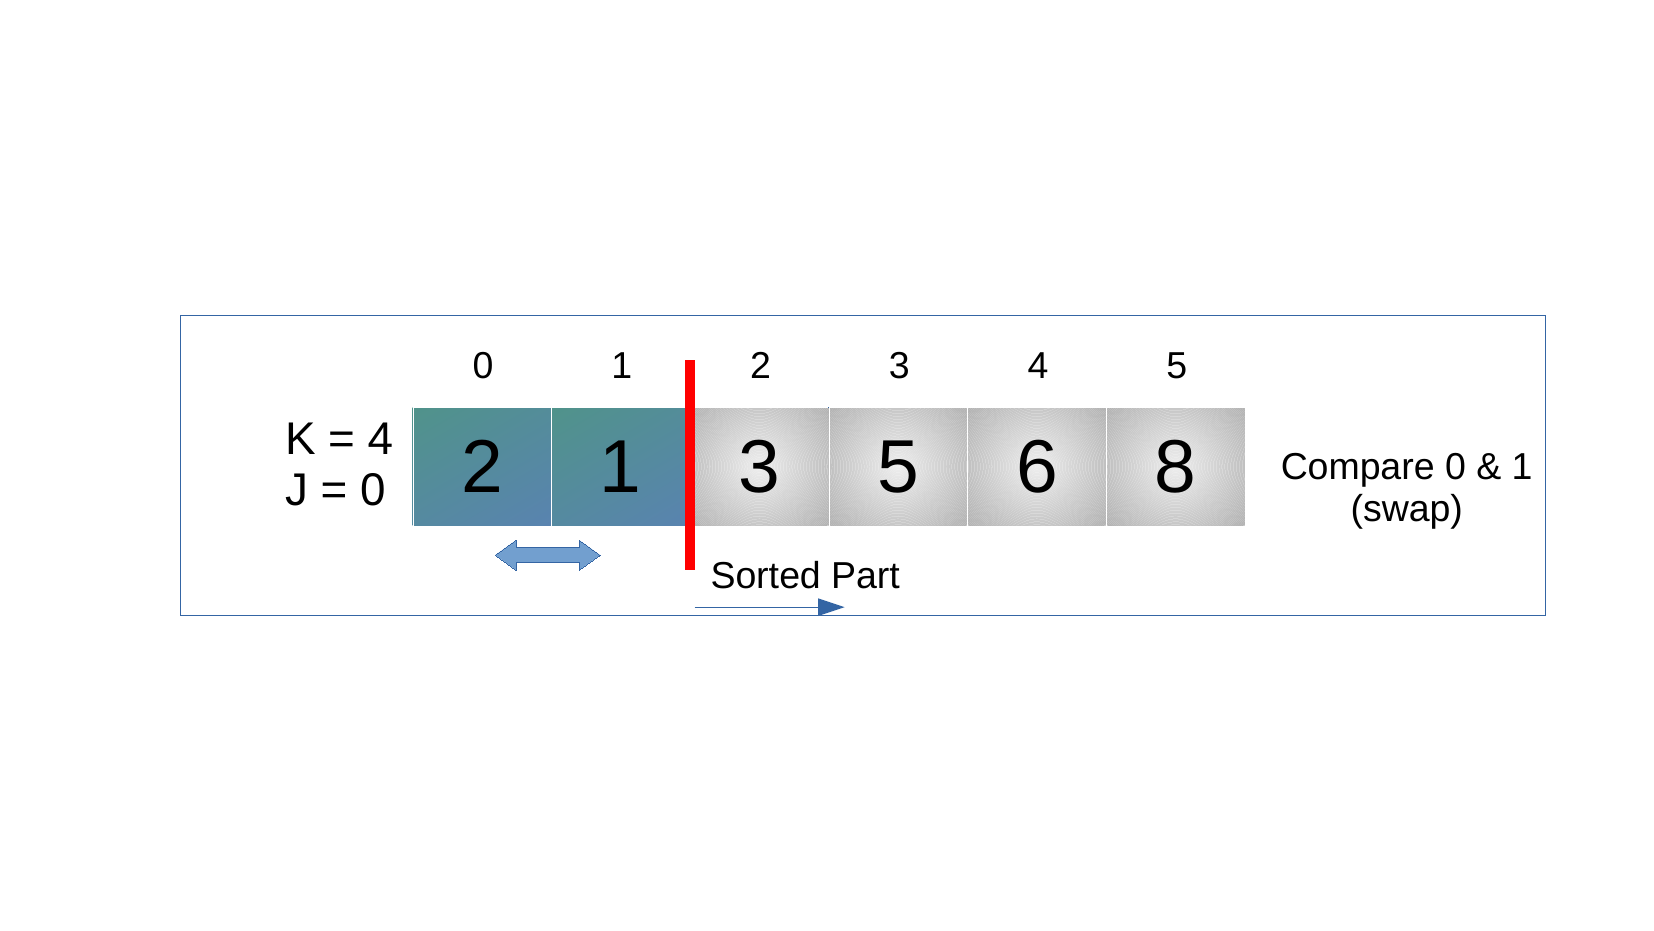

| 0 | 1 | 2 | 3 | 4 | 5 |
| --- | --- | --- | --- | --- | --- |
K = 4
J = 0
| 2 | 1 | 3 | 5 | 6 | 8 |
| --- | --- | --- | --- | --- | --- |
Compare 0 & 1
(swap)
Sorted Part